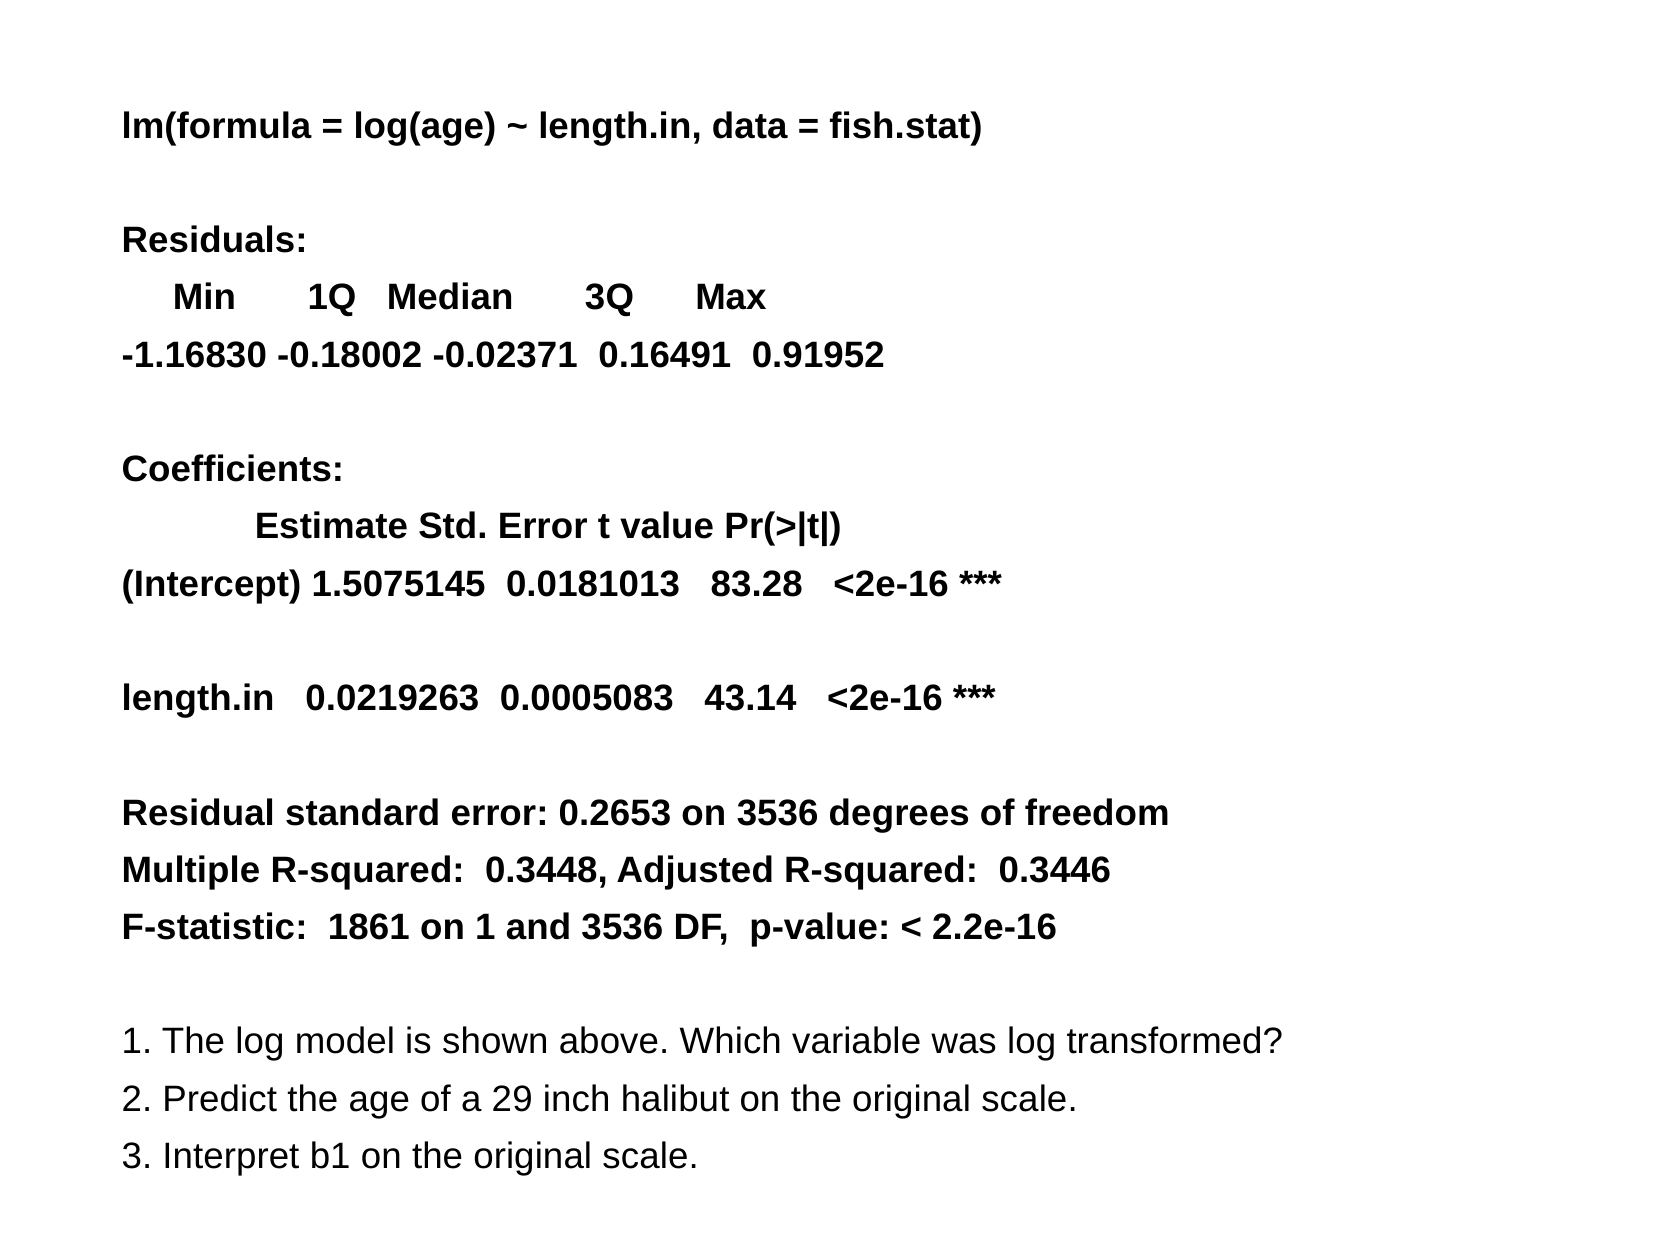

# lm(formula = log(age) ~ length.in, data = fish.stat)
Residuals:
 Min 1Q Median 3Q Max
-1.16830 -0.18002 -0.02371 0.16491 0.91952
Coefficients:
 Estimate Std. Error t value Pr(>|t|)
(Intercept) 1.5075145 0.0181013 83.28 <2e-16 ***
length.in 0.0219263 0.0005083 43.14 <2e-16 ***
Residual standard error: 0.2653 on 3536 degrees of freedom
Multiple R-squared: 0.3448,	Adjusted R-squared: 0.3446
F-statistic: 1861 on 1 and 3536 DF, p-value: < 2.2e-16
1. The log model is shown above. Which variable was log transformed?
2. Predict the age of a 29 inch halibut on the original scale.
3. Interpret b1 on the original scale.